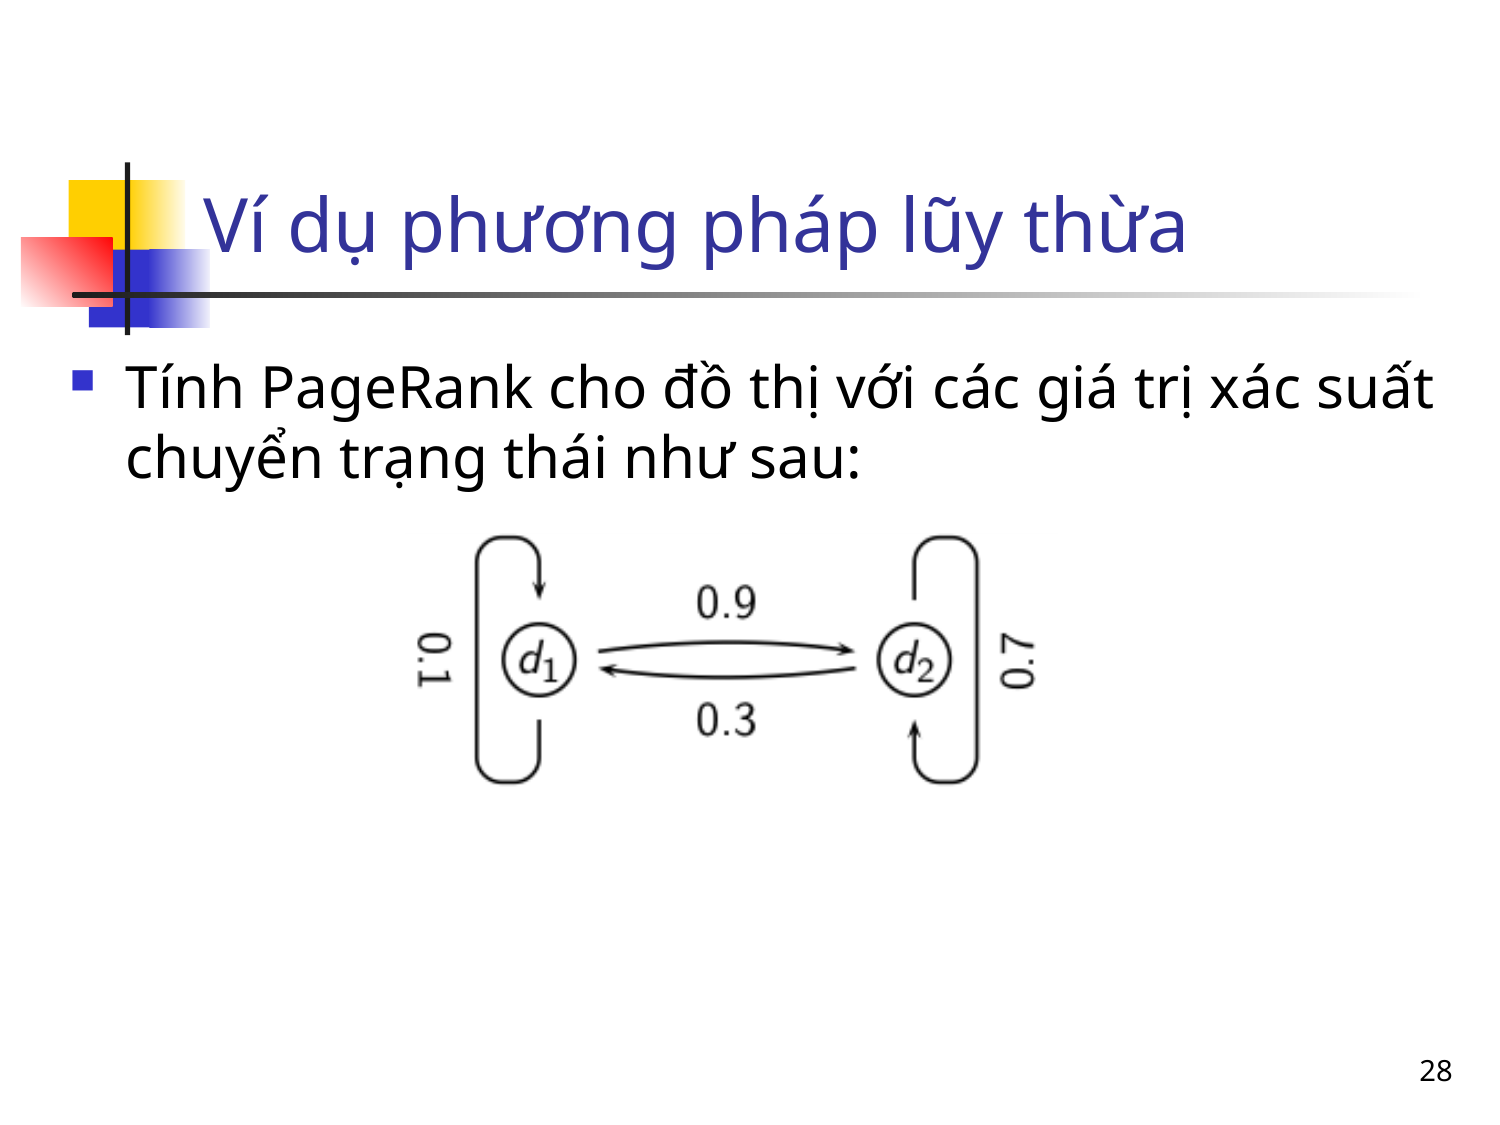

# Ví dụ phương pháp lũy thừa
Tính PageRank cho đồ thị với các giá trị xác suất chuyển trạng thái như sau: